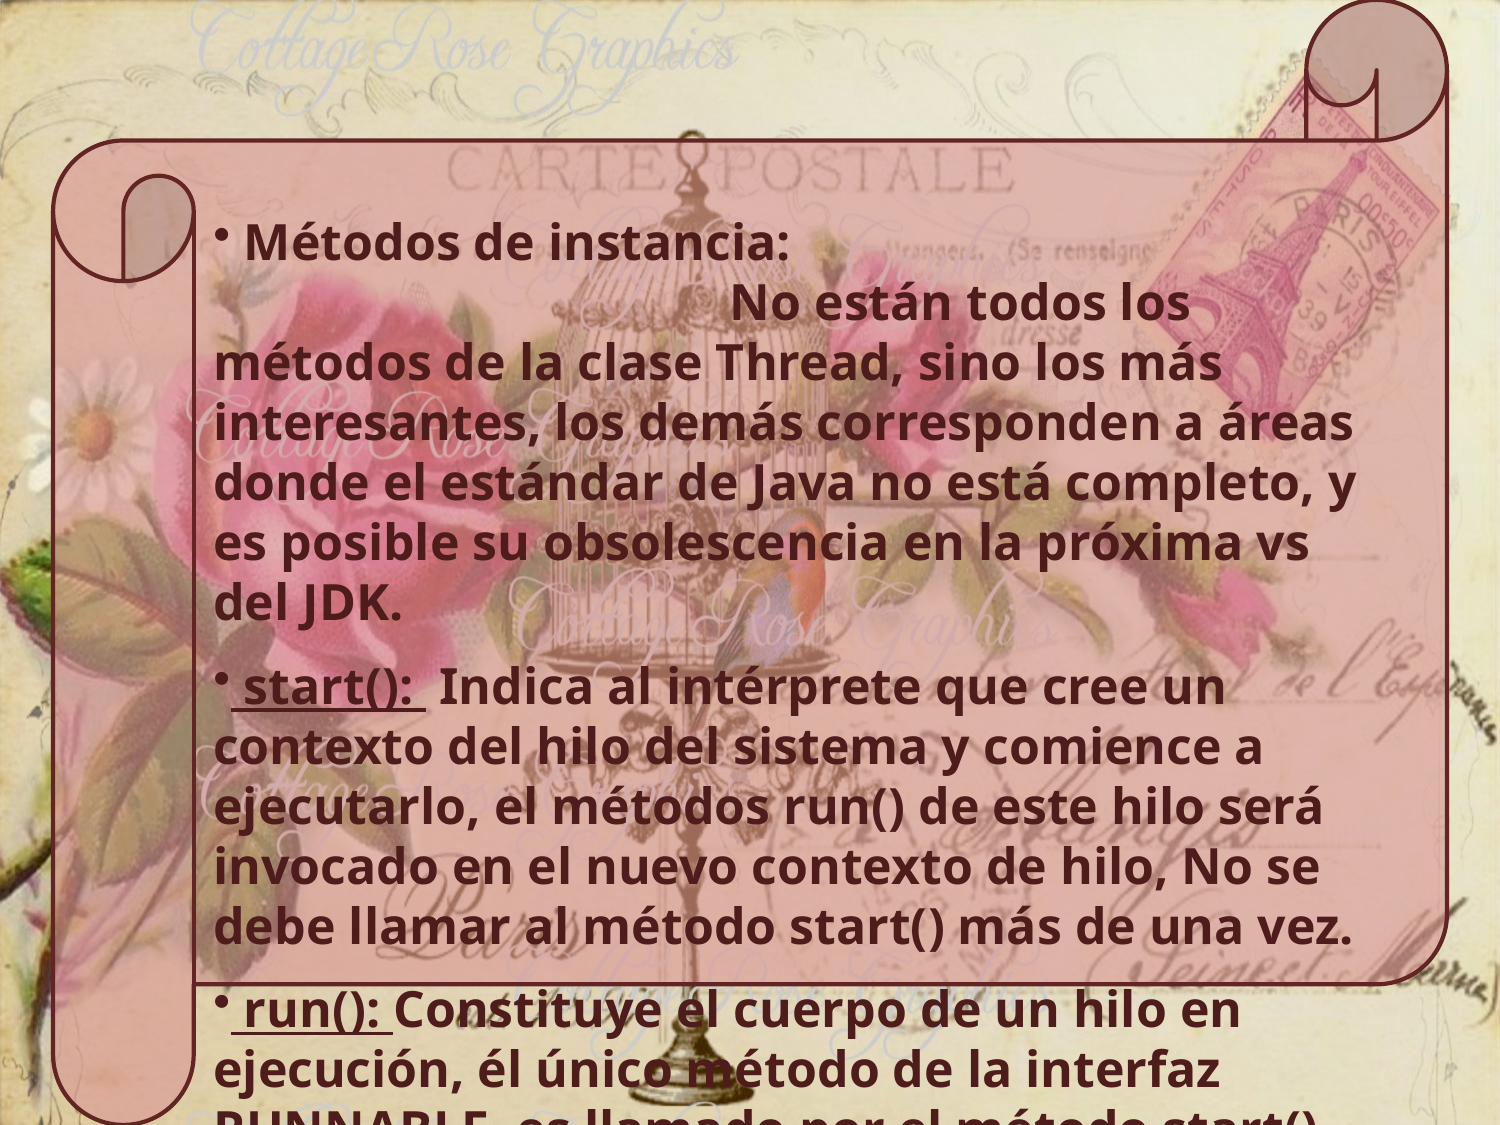

Métodos de instancia: 														No están todos los métodos de la clase Thread, sino los más interesantes, los demás corresponden a áreas donde el estándar de Java no está completo, y es posible su obsolescencia en la próxima vs del JDK.
 start(): Indica al intérprete que cree un contexto del hilo del sistema y comience a ejecutarlo, el métodos run() de este hilo será invocado en el nuevo contexto de hilo, No se debe llamar al método start() más de una vez.
 run(): Constituye el cuerpo de un hilo en ejecución, él único método de la interfaz RUNNABLE, es llamado por el método start() luego de que el hilo apropiado del sistema se haya inicializado. Siempre que el método run() devuelve el control, el hilo se detendrá.
#